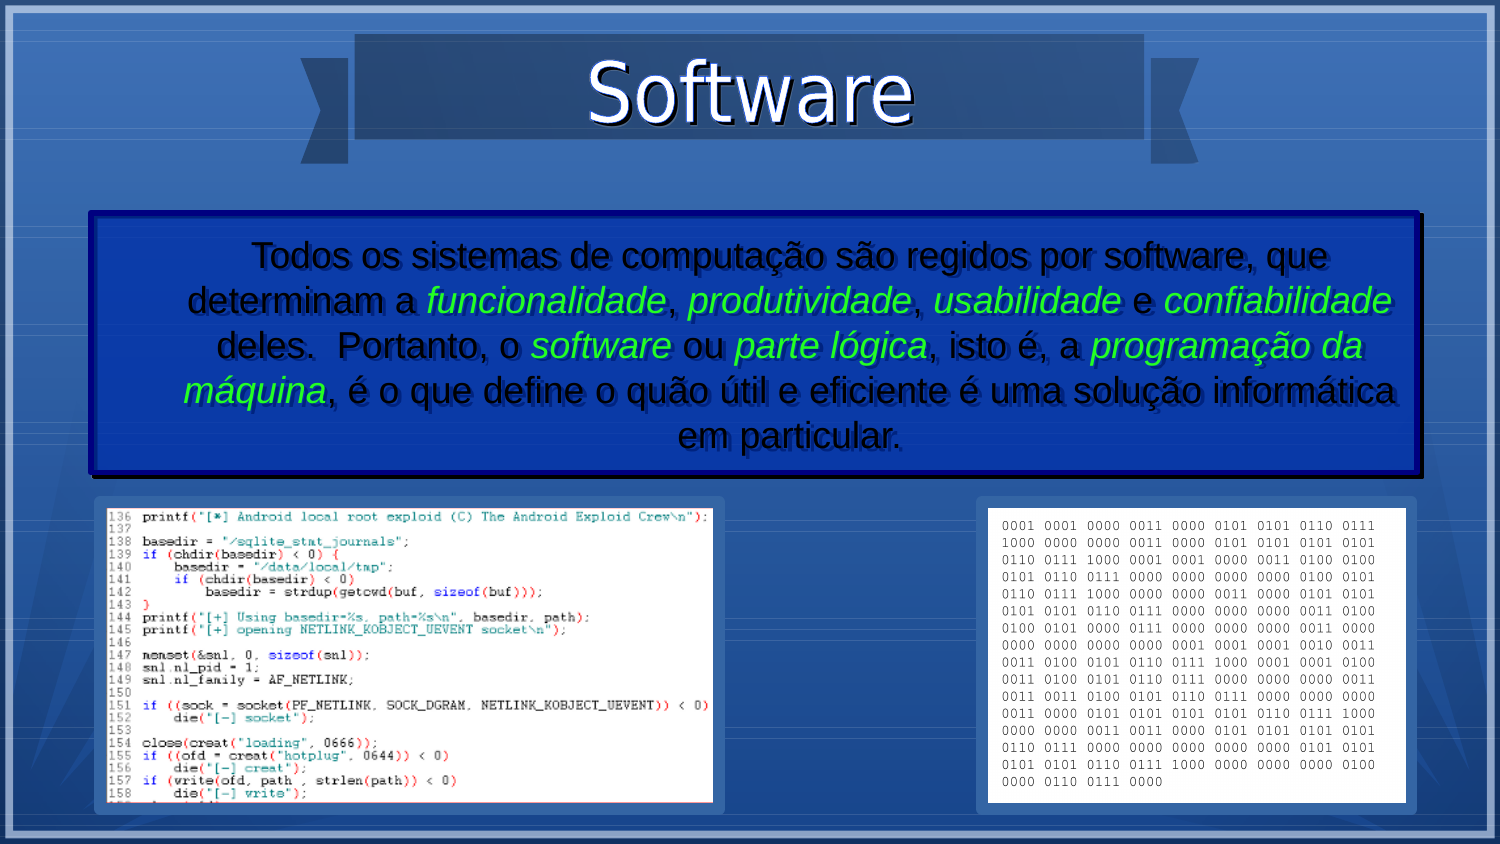

# Software
Todos os sistemas de computação são regidos por software, que determinam a funcionalidade, produtividade, usabilidade e confiabilidade deles. Portanto, o software ou parte lógica, isto é, a programação da máquina, é o que define o quão útil e eficiente é uma solução informática em particular.